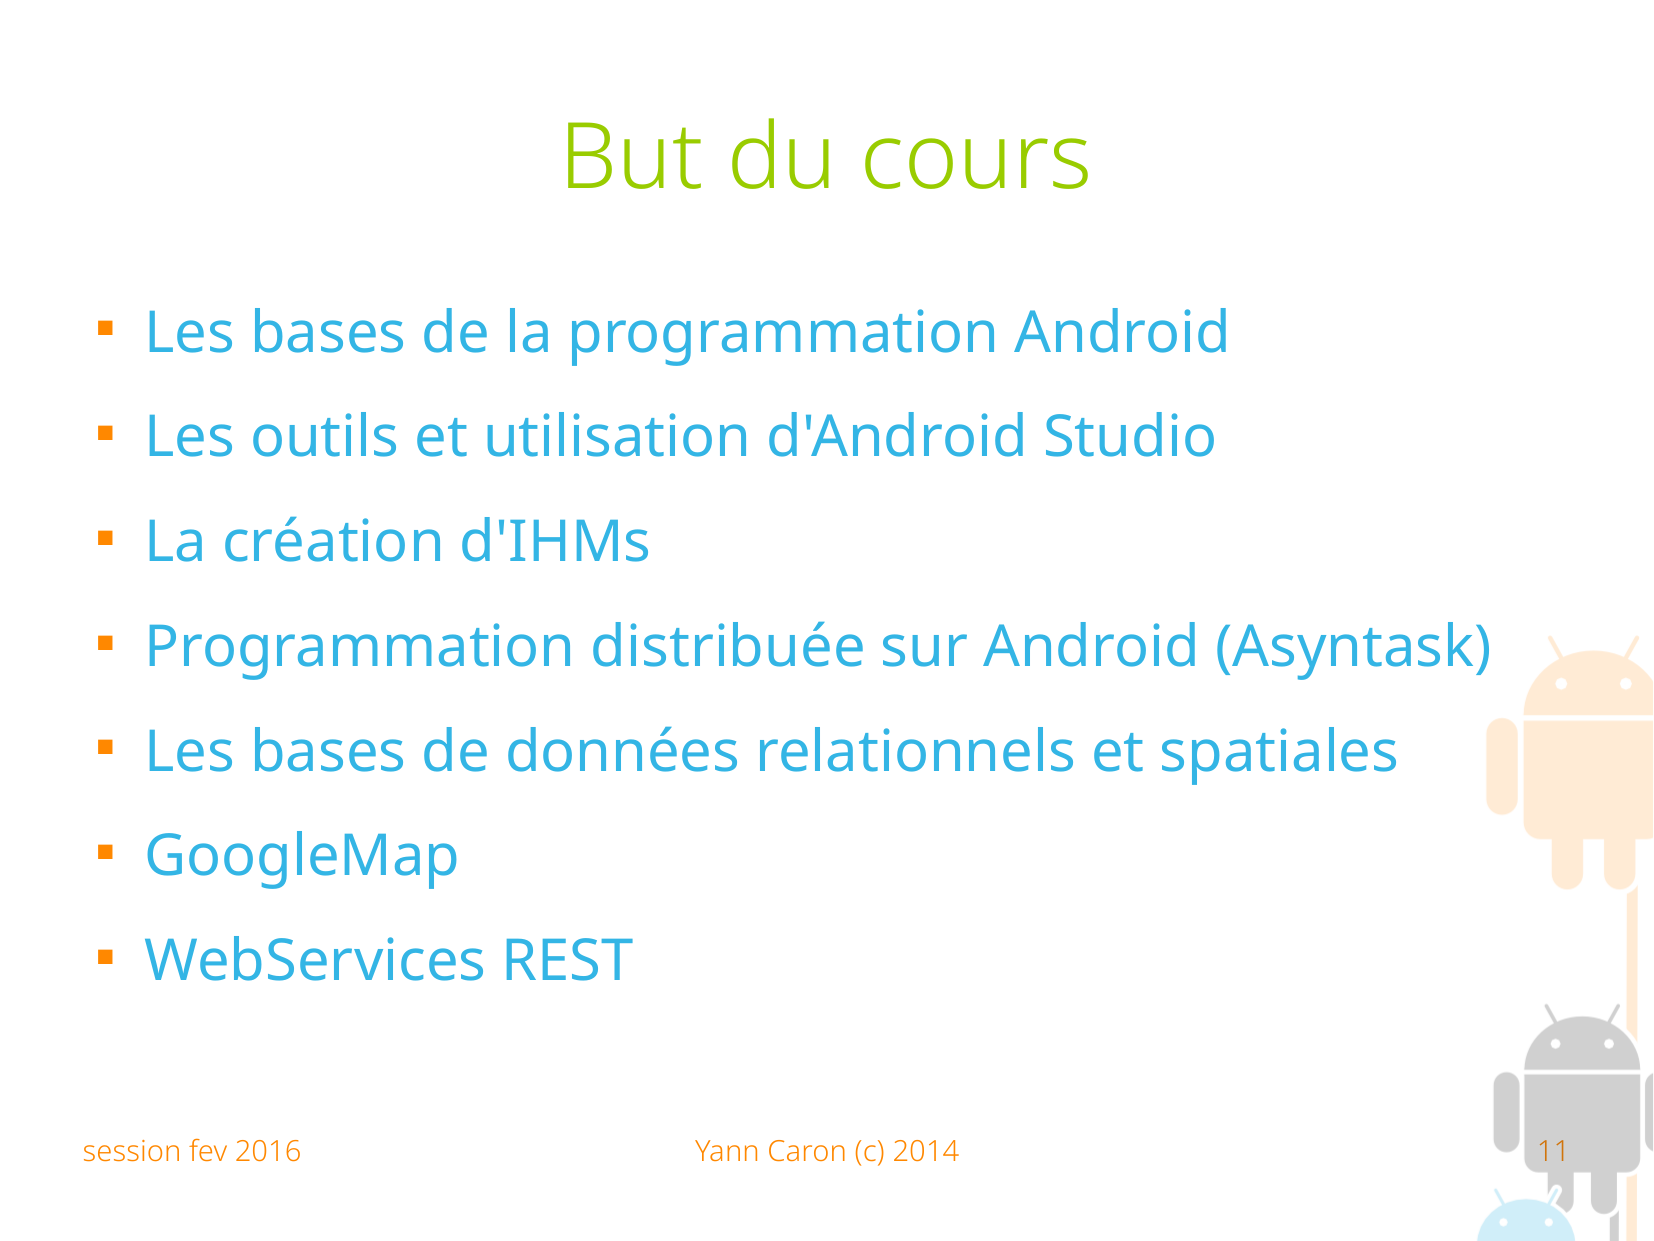

# But du cours
Les bases de la programmation Android
Les outils et utilisation d'Android Studio
La création d'IHMs
Programmation distribuée sur Android (Asyntask)
Les bases de données relationnels et spatiales
GoogleMap
WebServices REST
session fev 2016
Yann Caron (c) 2014
11